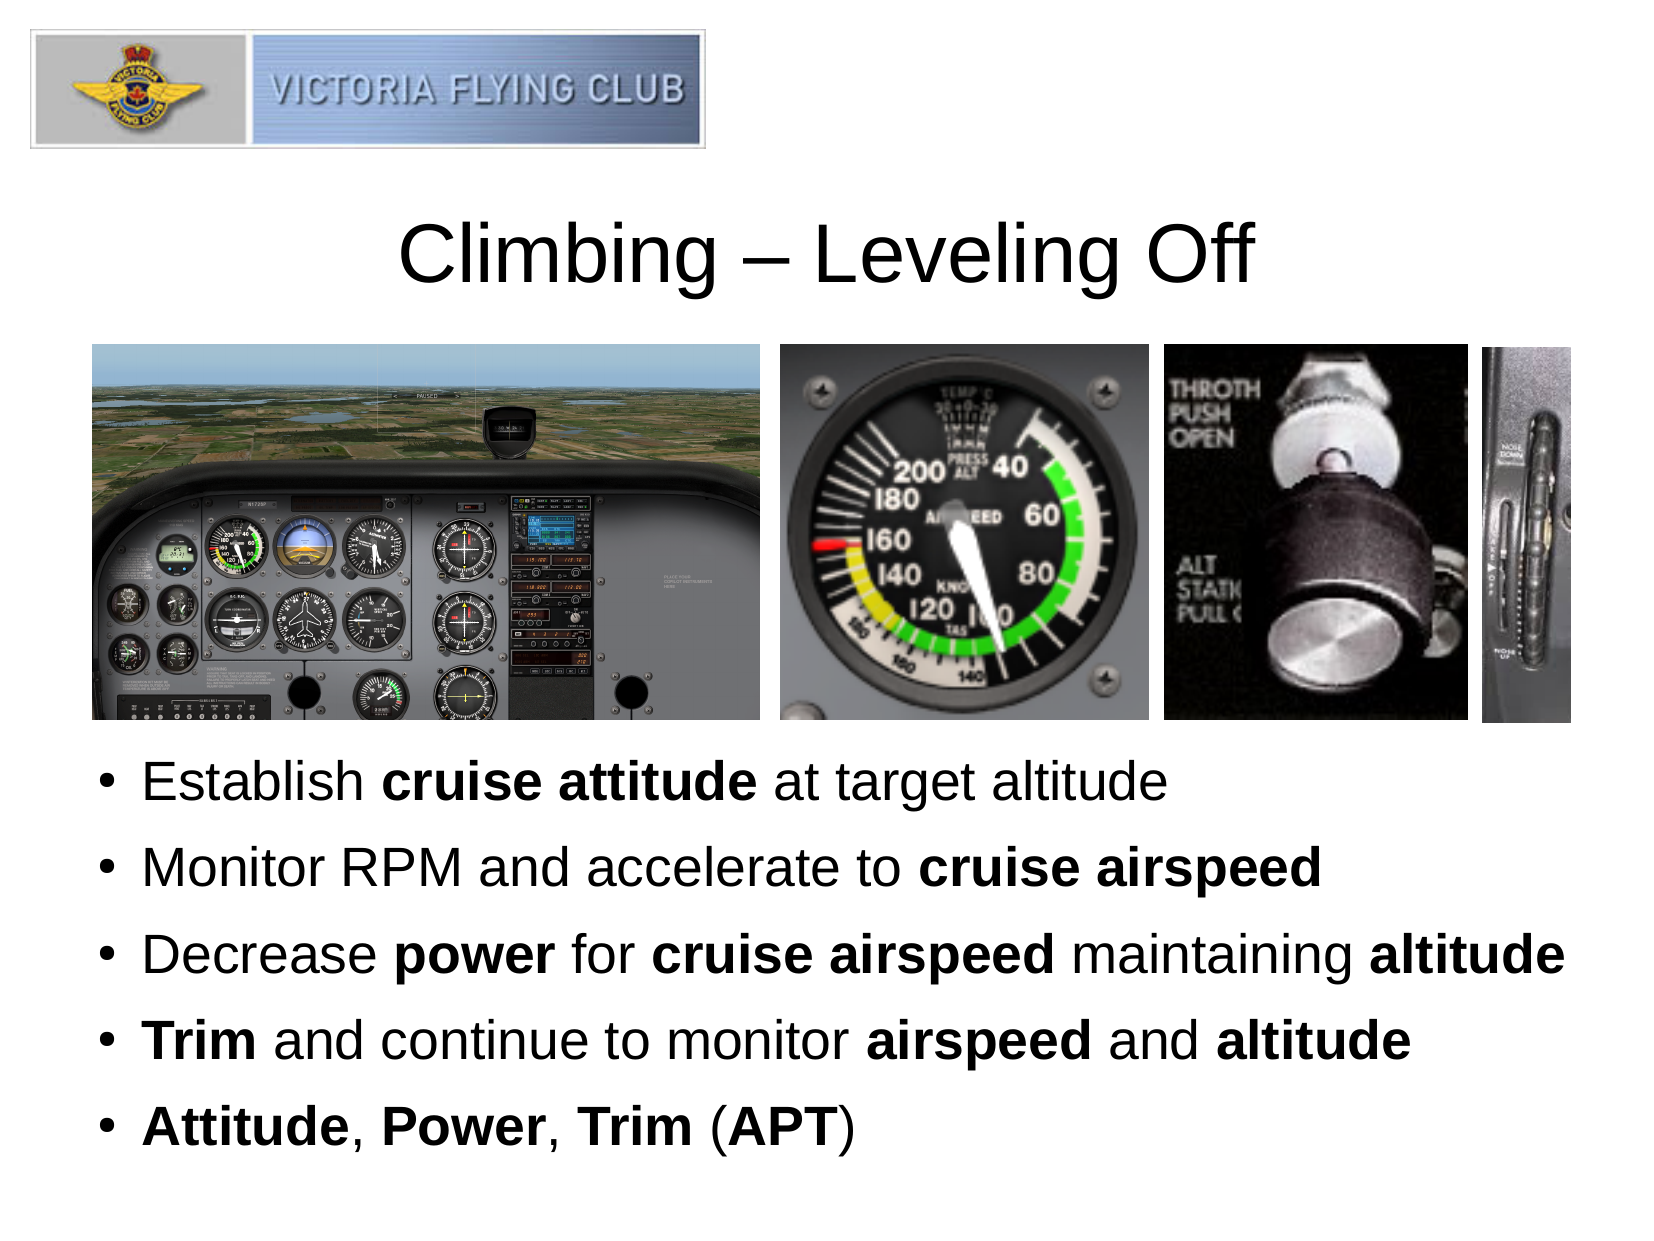

# Climbing – Leveling Off
Establish cruise attitude at target altitude
Monitor RPM and accelerate to cruise airspeed
Decrease power for cruise airspeed maintaining altitude
Trim and continue to monitor airspeed and altitude
Attitude, Power, Trim (APT)